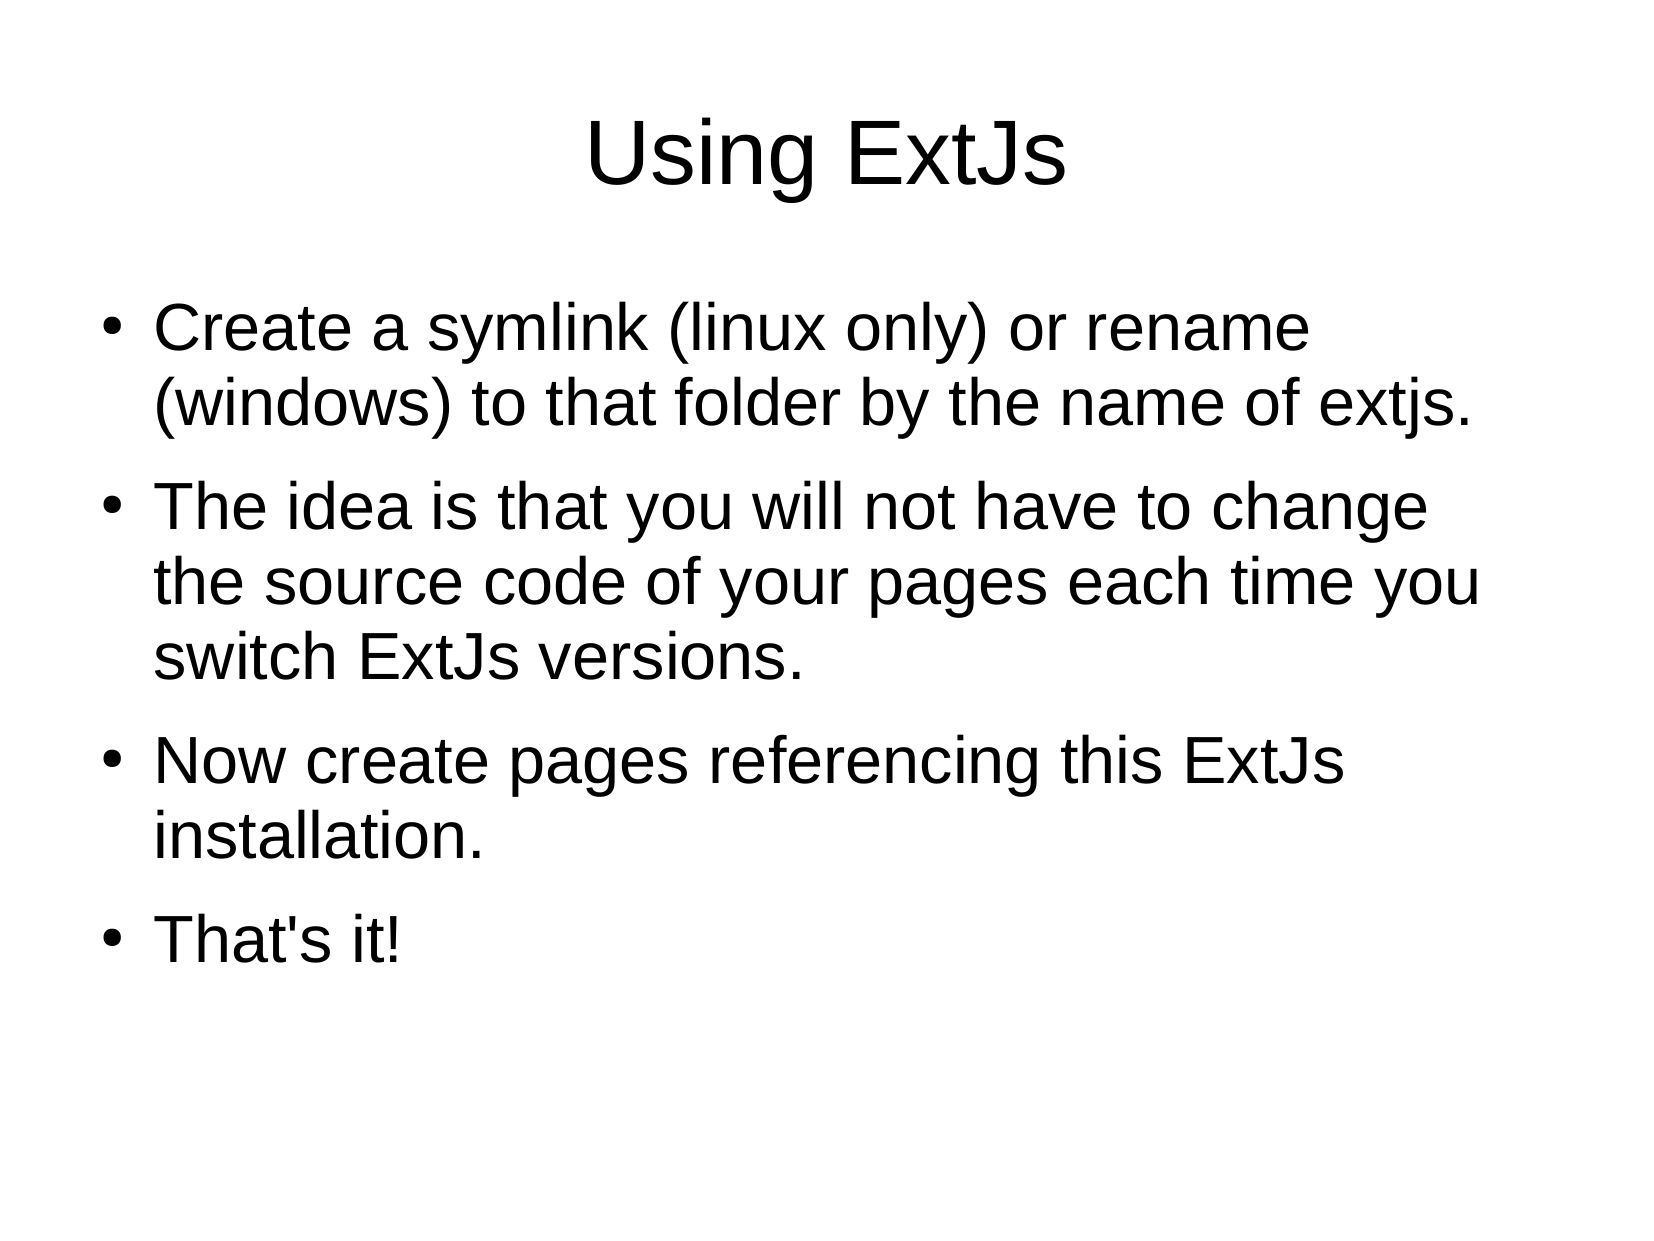

# Using ExtJs
Create a symlink (linux only) or rename (windows) to that folder by the name of extjs.
The idea is that you will not have to change the source code of your pages each time you switch ExtJs versions.
Now create pages referencing this ExtJs installation.
That's it!